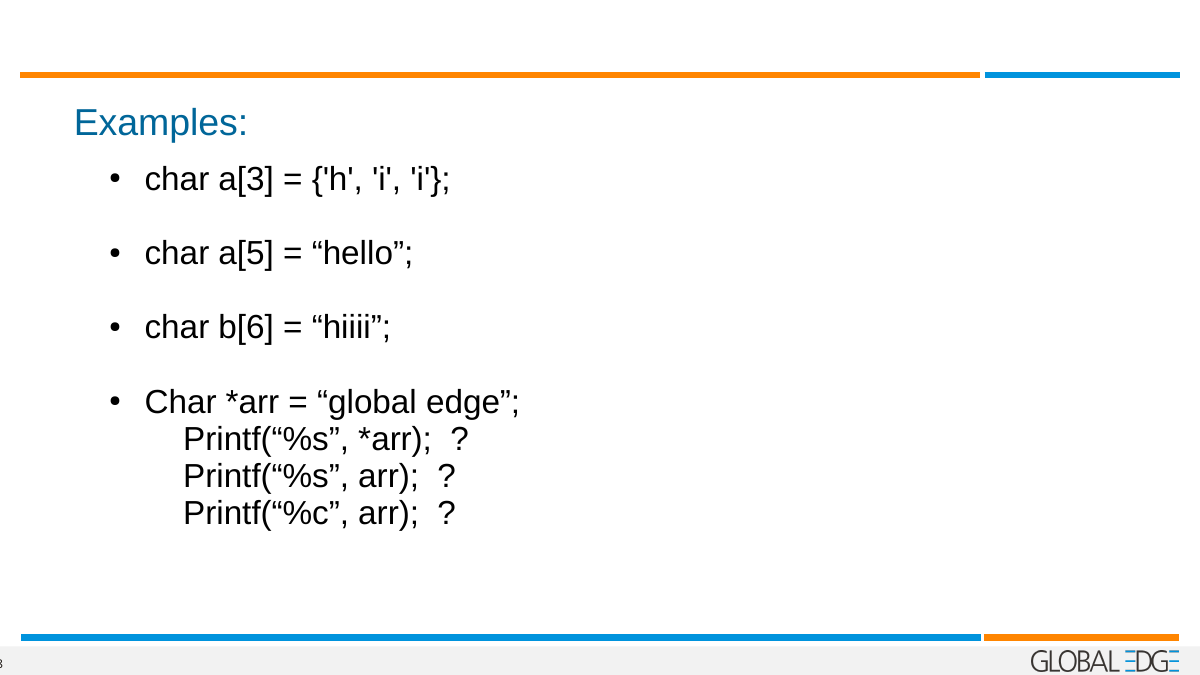

Examples:
char a[3] = {'h', 'i', 'i'};
char a[5] = “hello”;
char b[6] = “hiiii”;
Char *arr = “global edge”;
	Printf(“%s”, *arr); ?
	Printf(“%s”, arr); ?
	Printf(“%c”, arr); ?